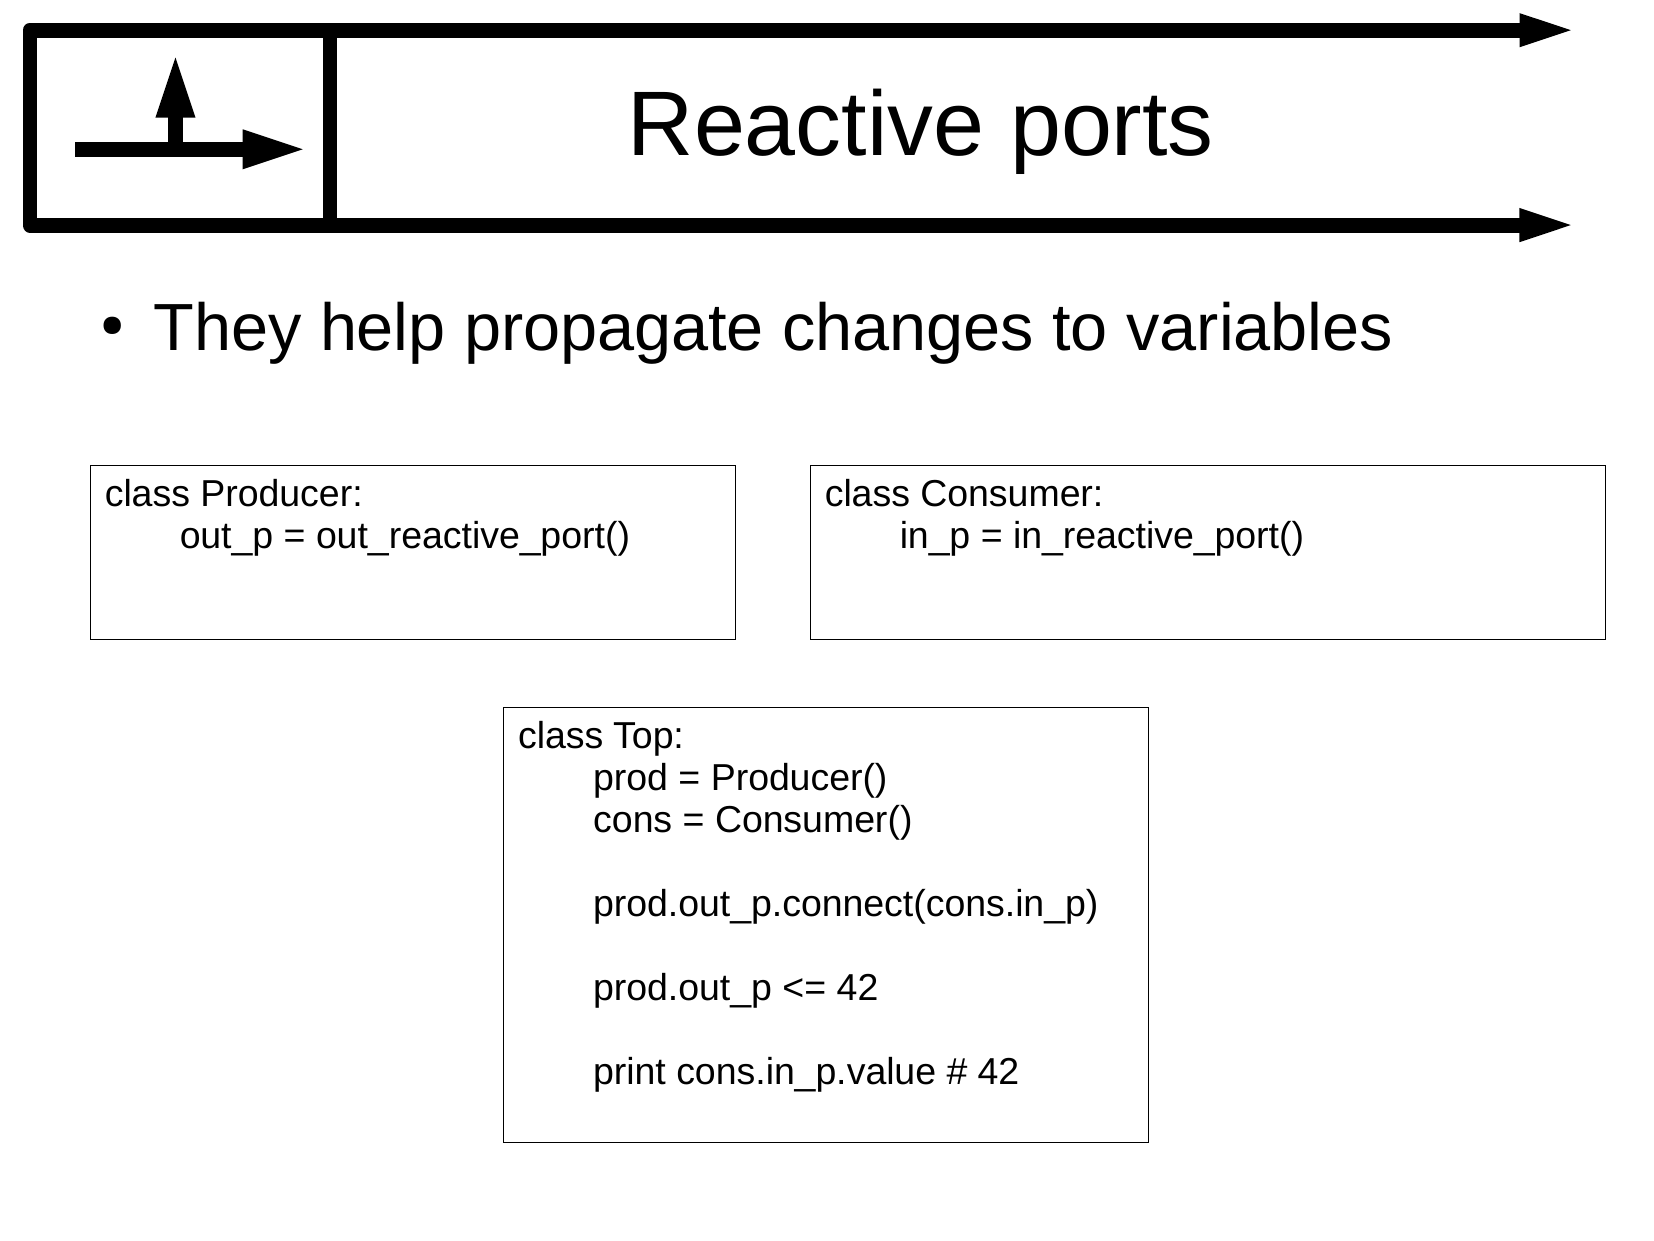

# Reactive ports
They help propagate changes to variables
class Producer:
	out_p = out_reactive_port()
class Consumer:
	in_p = in_reactive_port()
class Top:
	prod = Producer()
	cons = Consumer()
	prod.out_p.connect(cons.in_p)
	prod.out_p <= 42
	print cons.in_p.value # 42